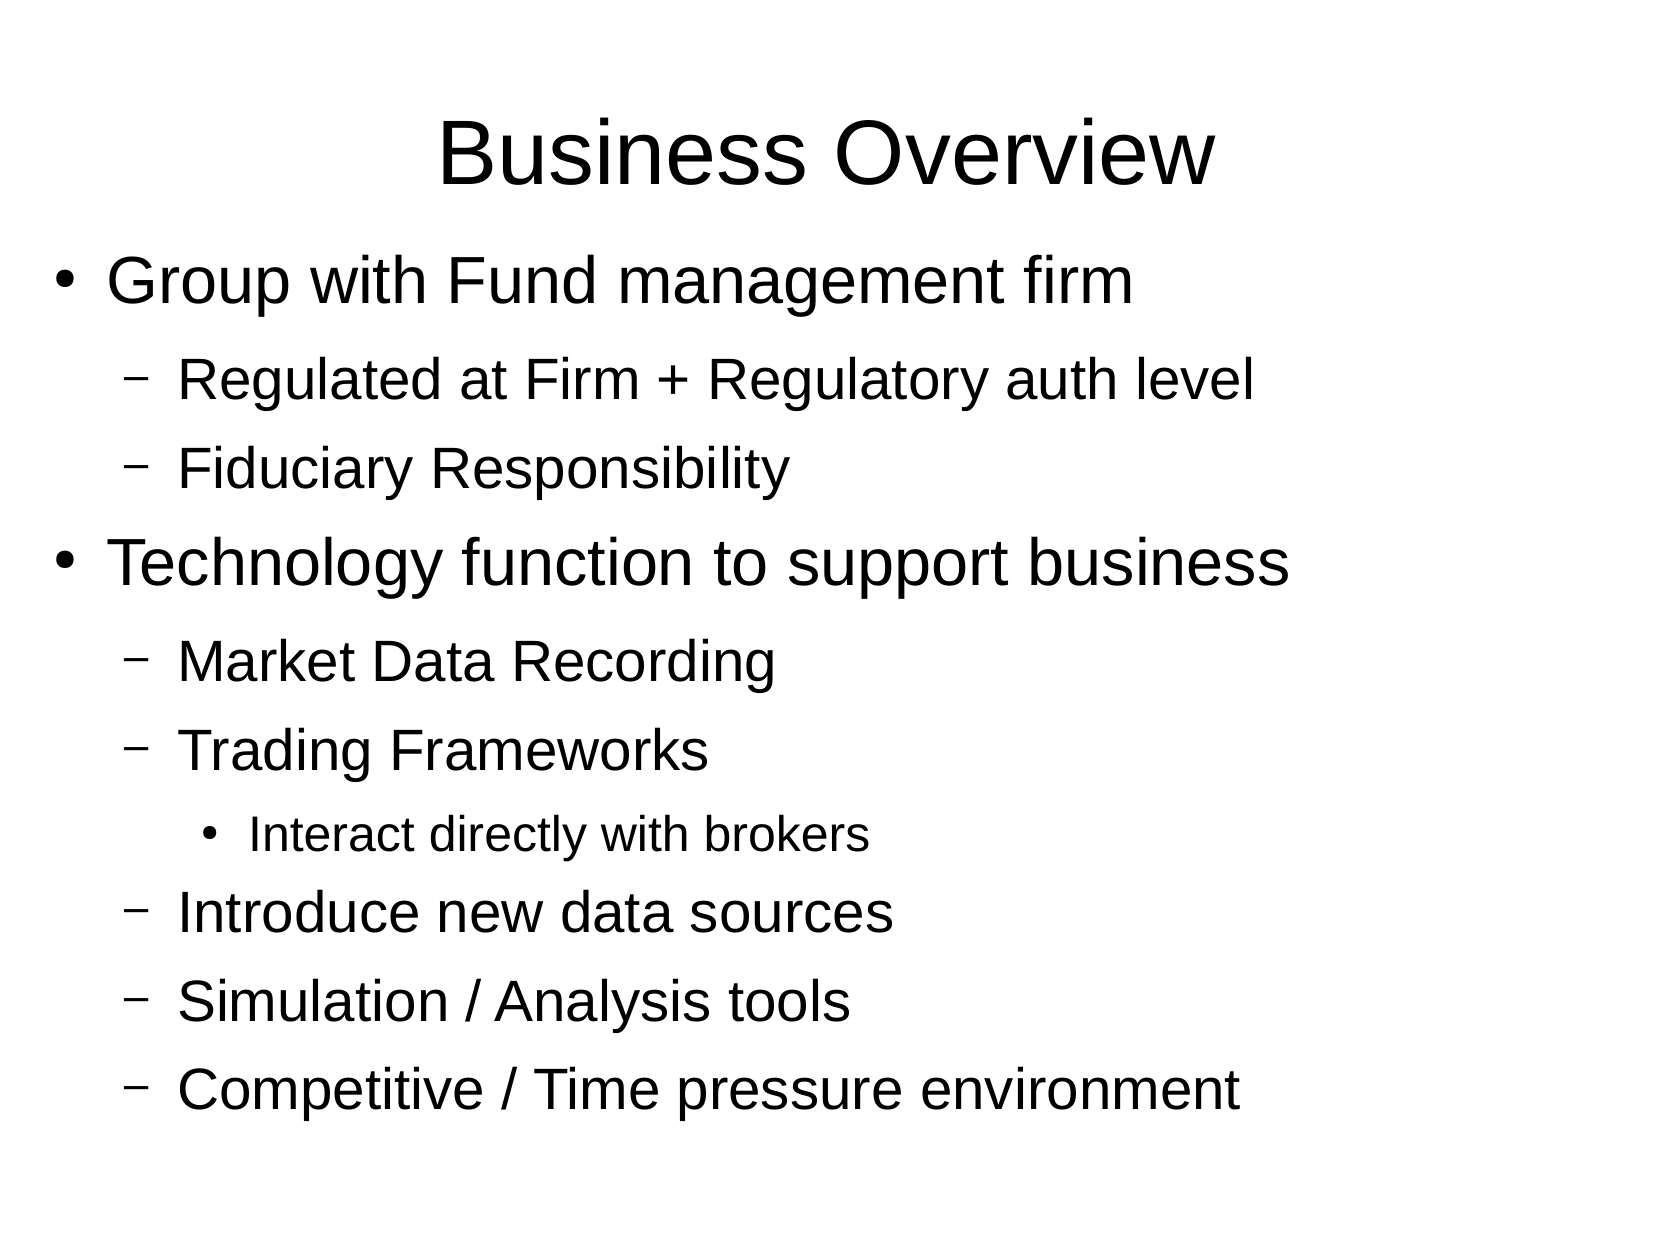

# Business Overview
Group with Fund management firm
Regulated at Firm + Regulatory auth level
Fiduciary Responsibility
Technology function to support business
Market Data Recording
Trading Frameworks
Interact directly with brokers
Introduce new data sources
Simulation / Analysis tools
Competitive / Time pressure environment